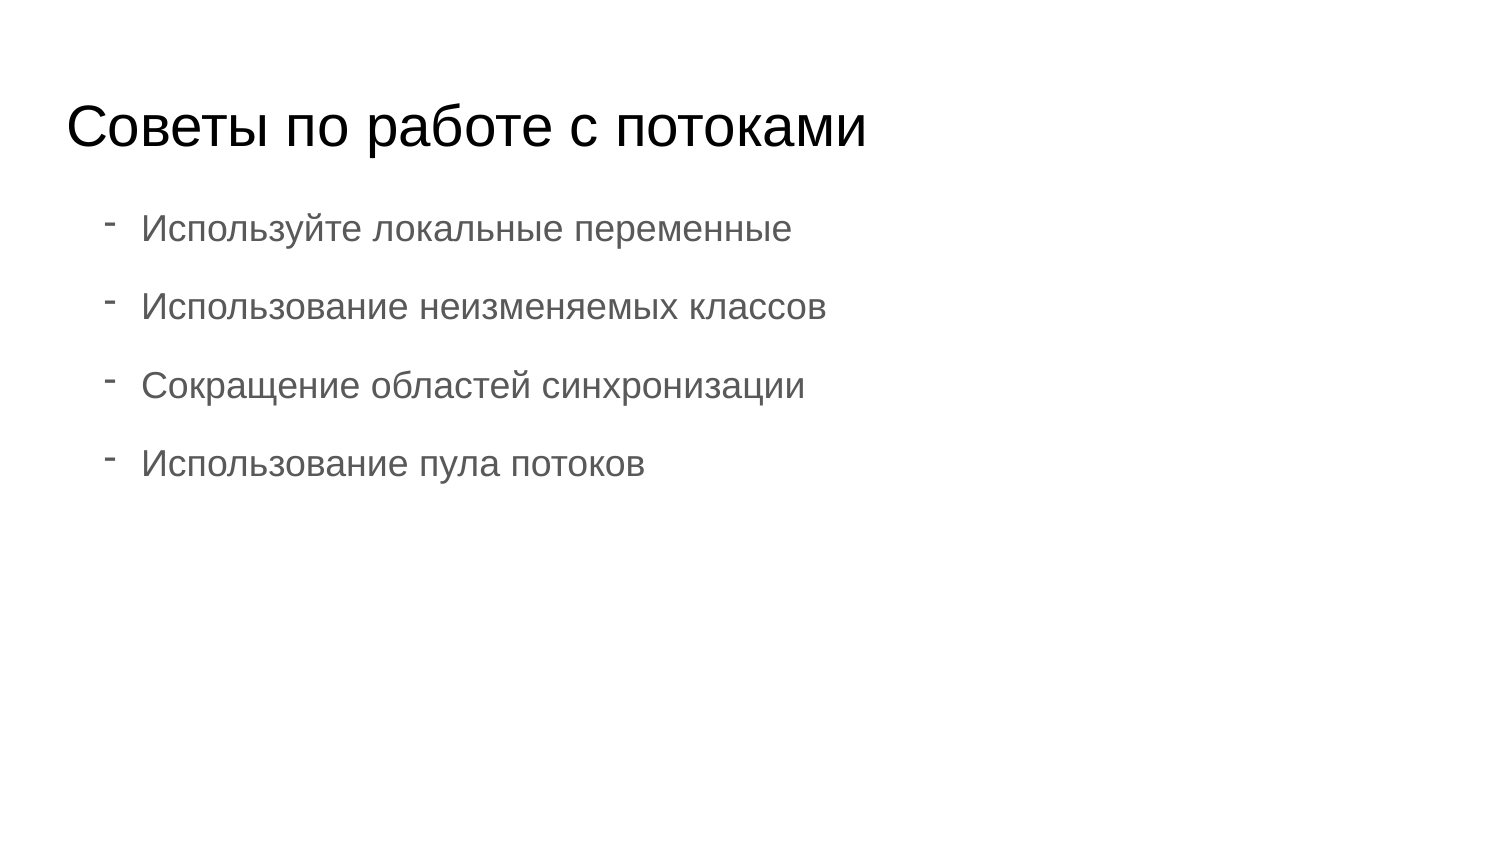

# Советы по работе с потоками
Используйте локальные переменные
Использование неизменяемых классов
Сокращение областей синхронизации
Использование пула потоков